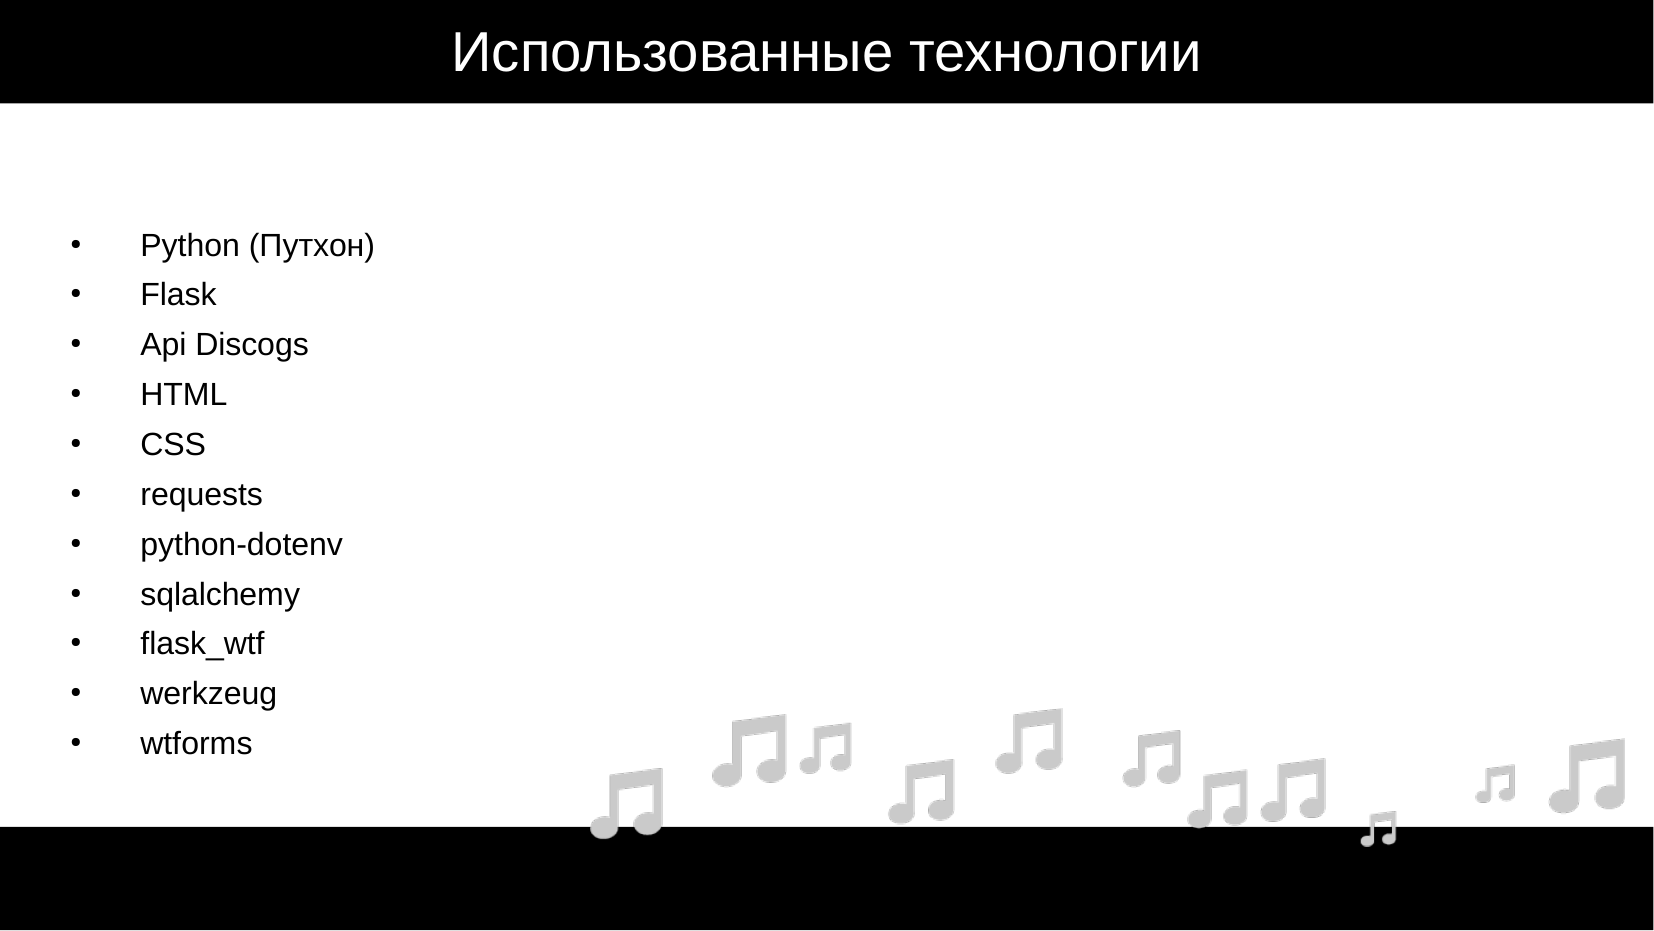

# Использованные технологии
 Python (Путхон)
 Flask
 Api Discogs
 HTML
 CSS
 requests
 python-dotenv
 sqlalchemy
 flask_wtf
 werkzeug
 wtforms